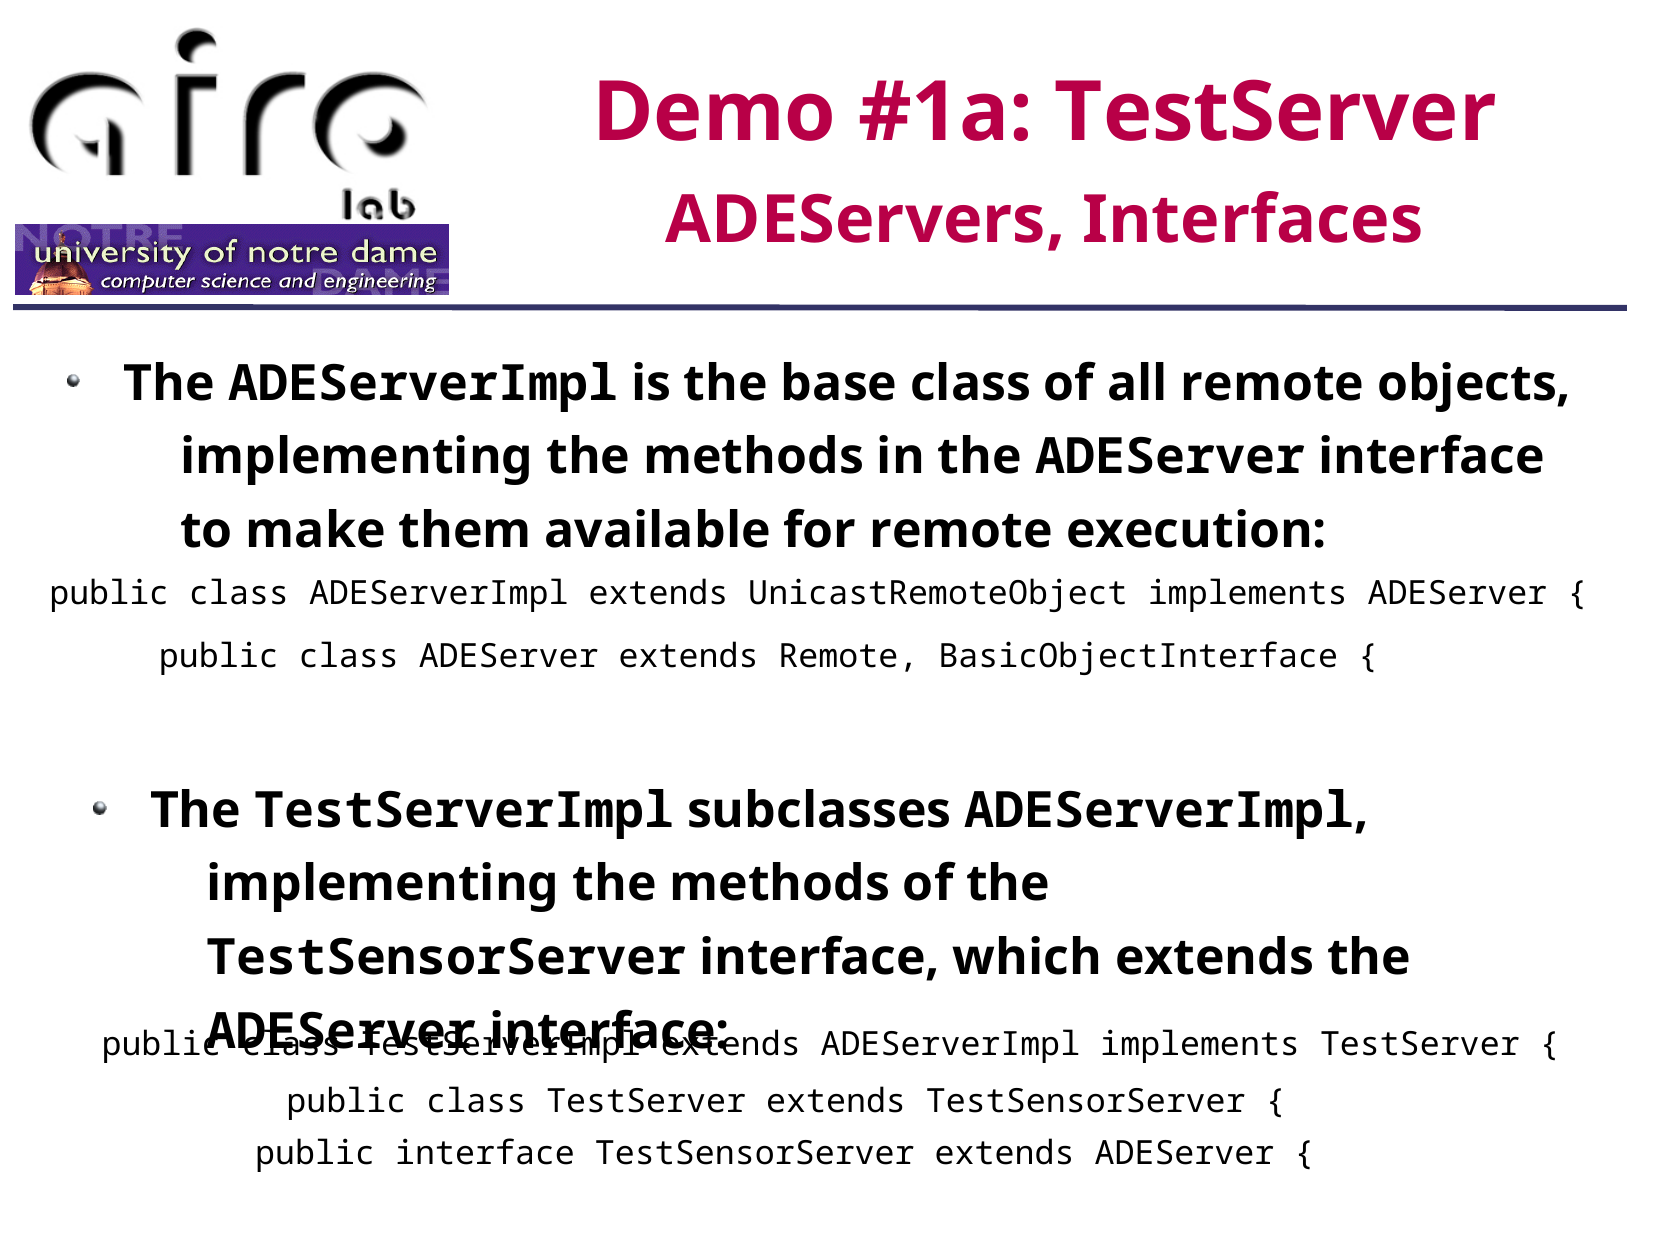

# Demo #1a: TestServer ADEServers, Interfaces
The ADEServerImpl is the base class of all remote objects, implementing the methods in the ADEServer interface to make them available for remote execution:
public class ADEServerImpl extends UnicastRemoteObject implements ADEServer {
public class ADEServer extends Remote, BasicObjectInterface {
The TestServerImpl subclasses ADEServerImpl, implementing the methods of the TestSensorServer interface, which extends the ADEServer interface:
public class TestServerImpl extends ADEServerImpl implements TestServer {
public class TestServer extends TestSensorServer {
public interface TestSensorServer extends ADEServer {